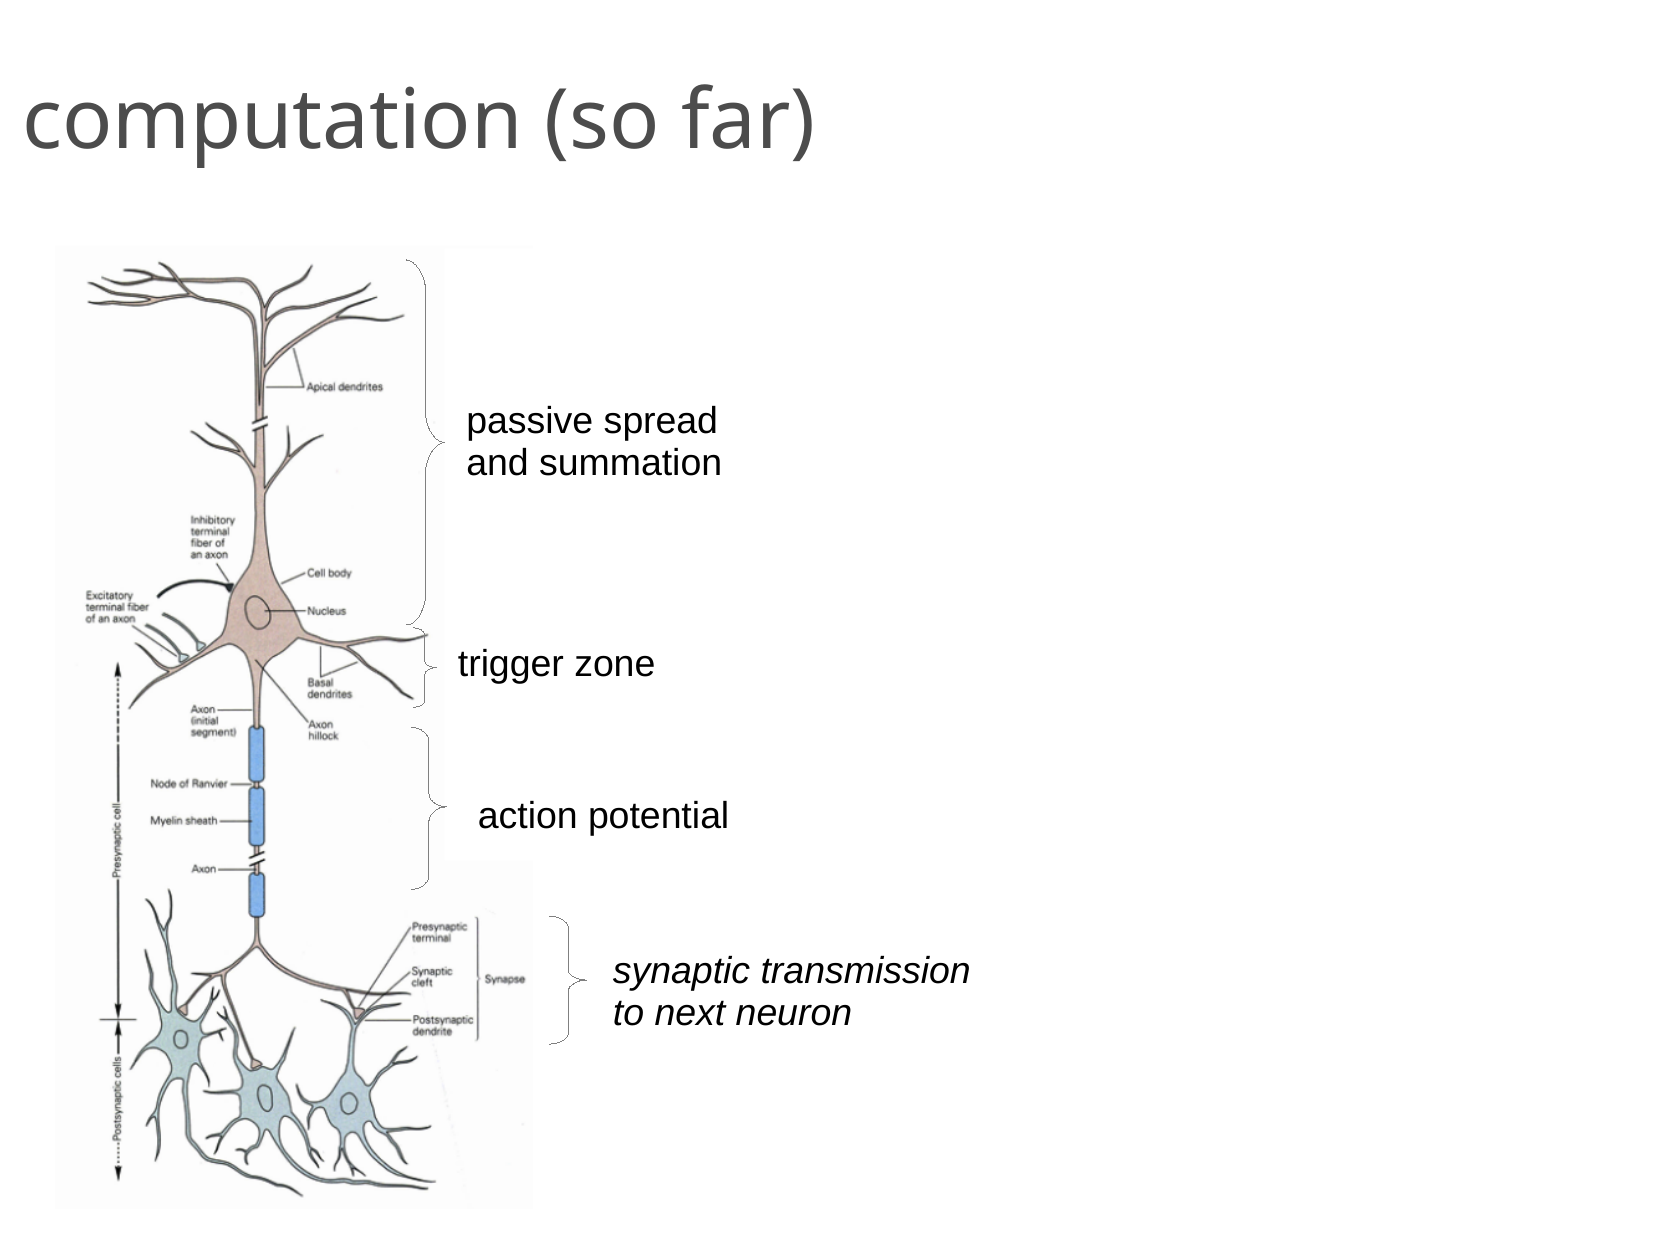

# computation (so far)
passive spread
and summation
trigger zone
action potential
synaptic transmission to next neuron